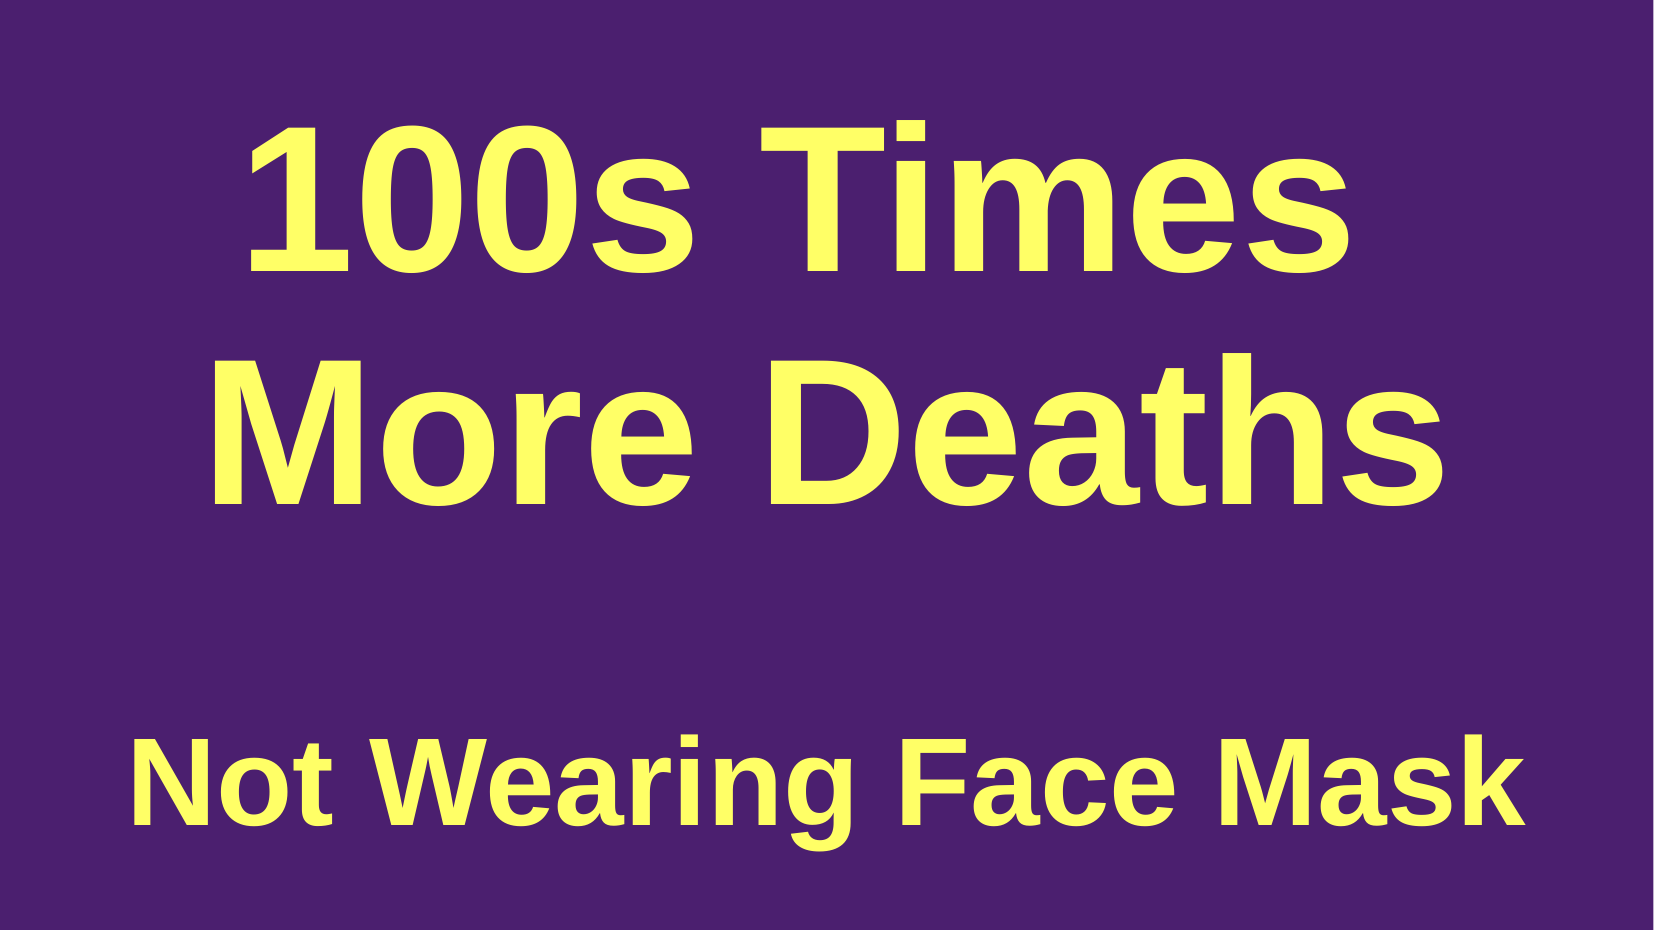

# 100s Times
More Deaths
Not Wearing Face Mask